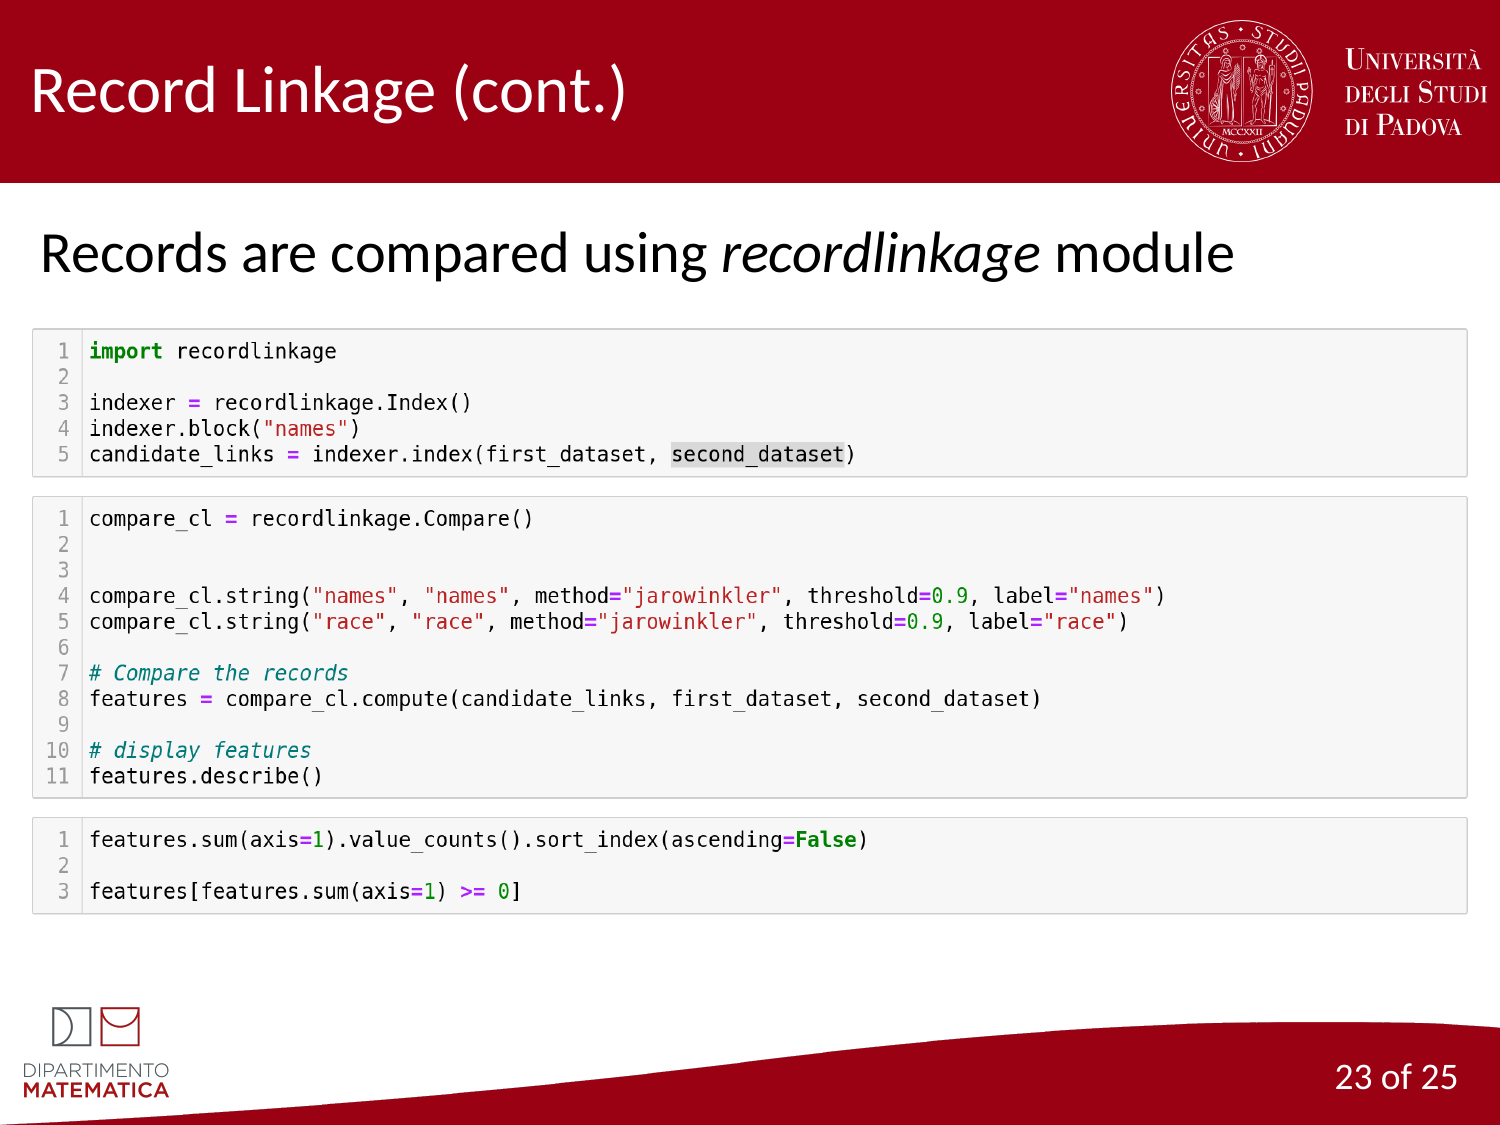

# Record Linkage (cont.)
Records are compared using recordlinkage module
 of 25